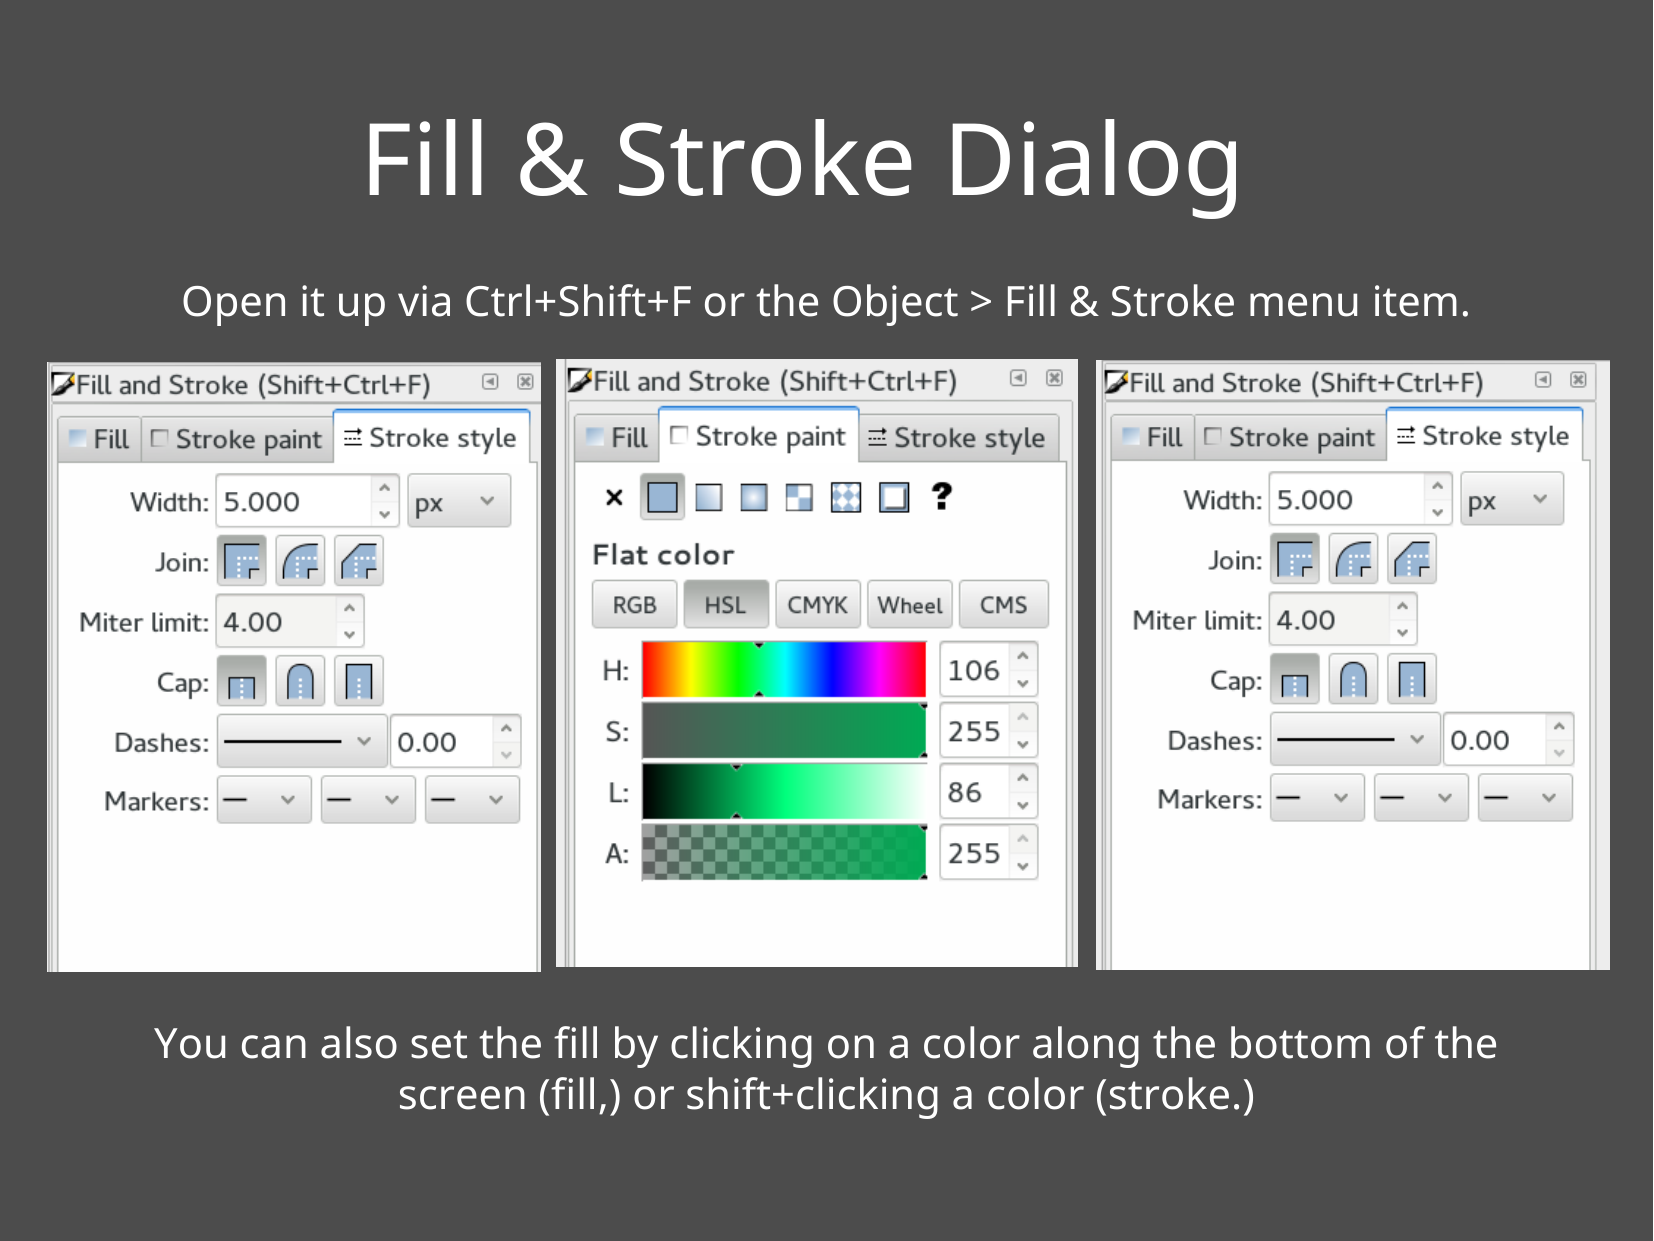

# Fill & Stroke Dialog
Open it up via Ctrl+Shift+F or the Object > Fill & Stroke menu item.
You can also set the fill by clicking on a color along the bottom of the screen (fill,) or shift+clicking a color (stroke.)